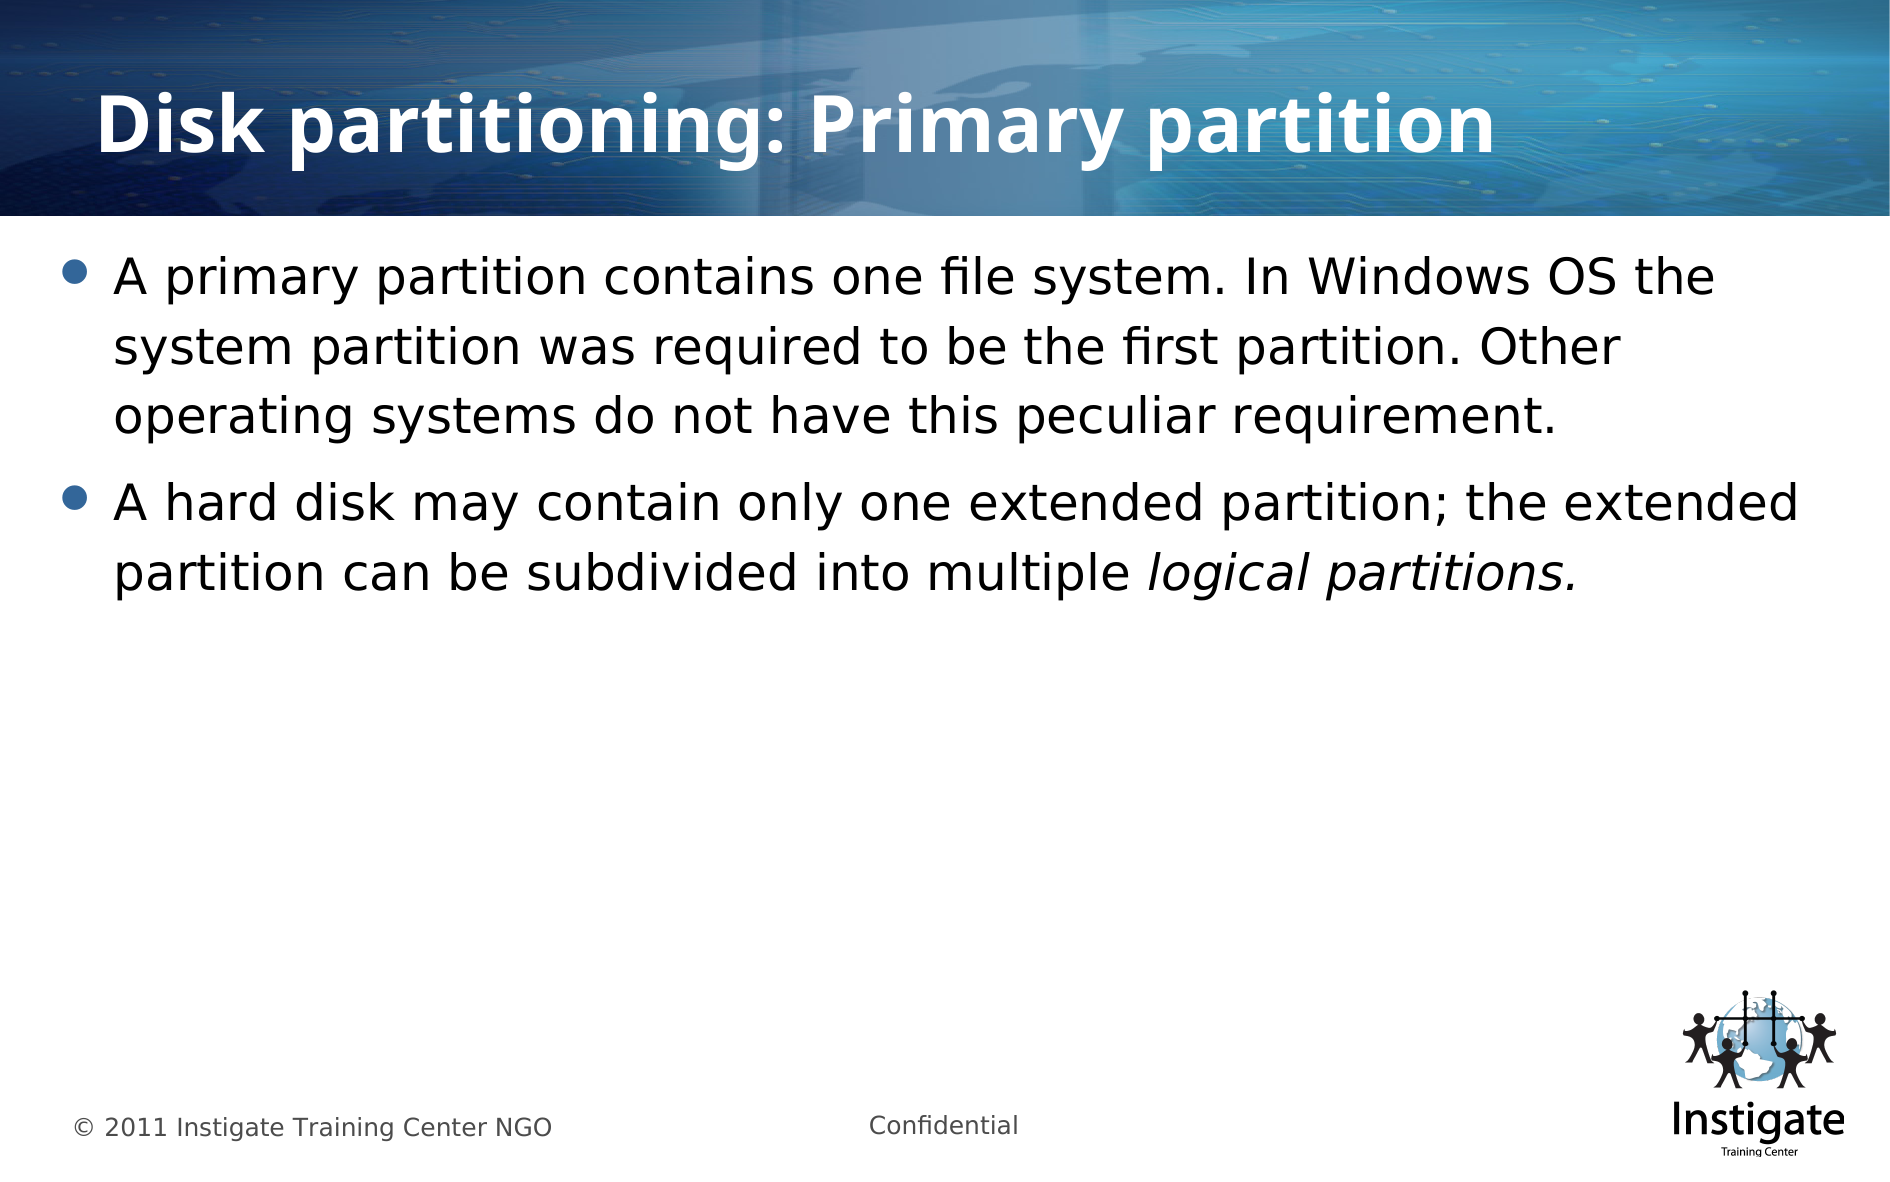

# Disk partitioning: Primary partition
A primary partition contains one file system. In Windows OS the system partition was required to be the first partition. Other operating systems do not have this peculiar requirement.
A hard disk may contain only one extended partition; the extended partition can be subdivided into multiple logical partitions.